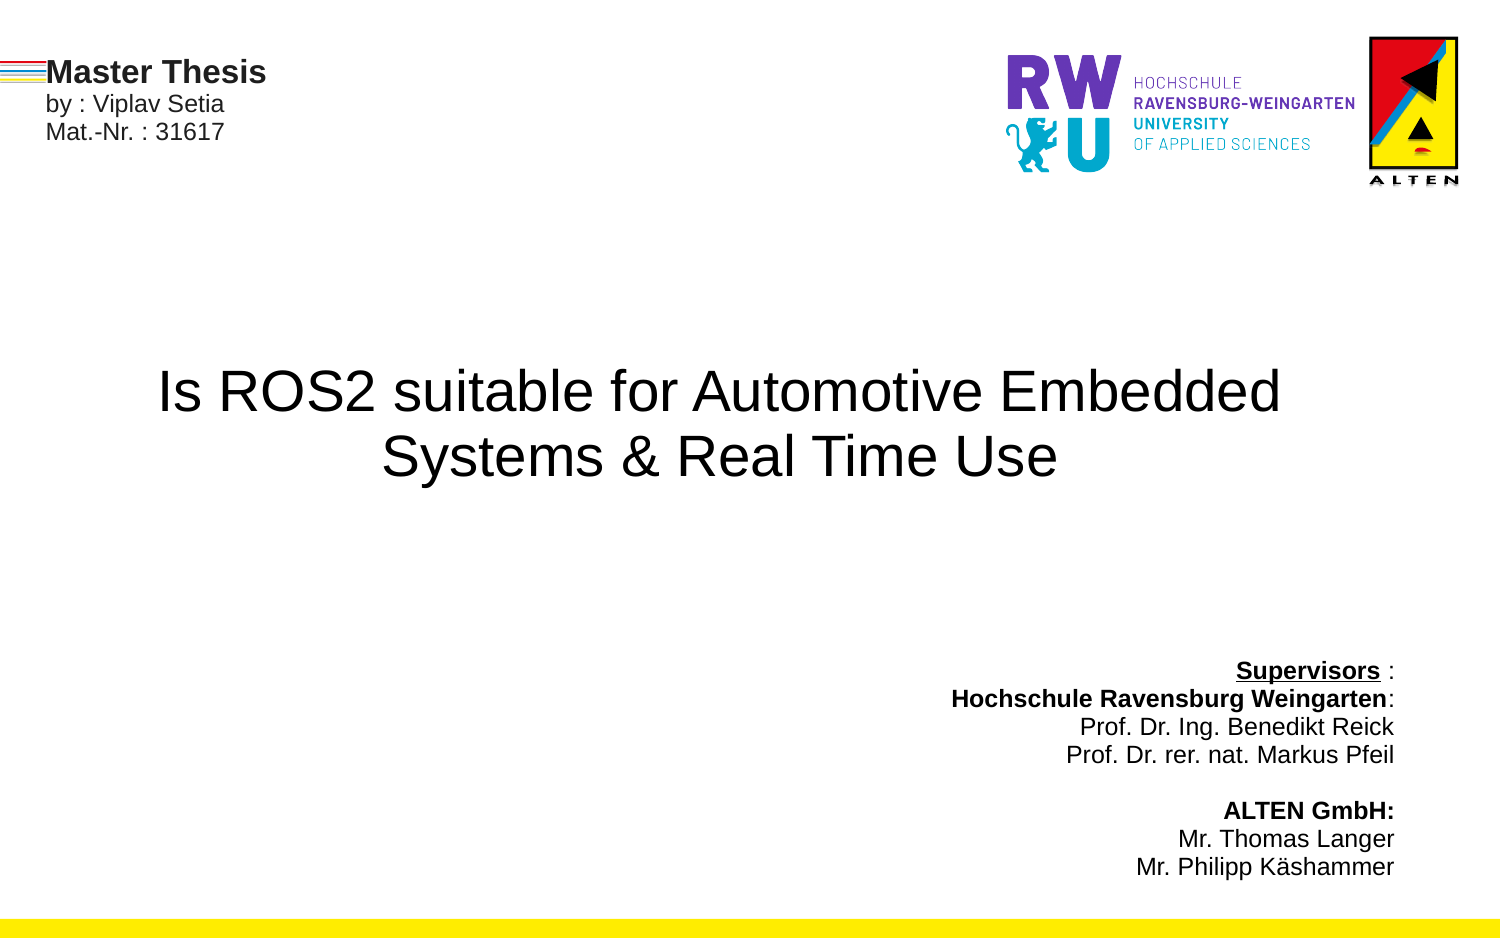

# Master Thesis by : Viplav Setia Mat.-Nr. : 31617
Is ROS2 suitable for Automotive Embedded Systems & Real Time Use
Supervisors :
Hochschule Ravensburg Weingarten:
Prof. Dr. Ing. Benedikt Reick
Prof. Dr. rer. nat. Markus Pfeil
ALTEN GmbH:
Mr. Thomas Langer
Mr. Philipp Käshammer